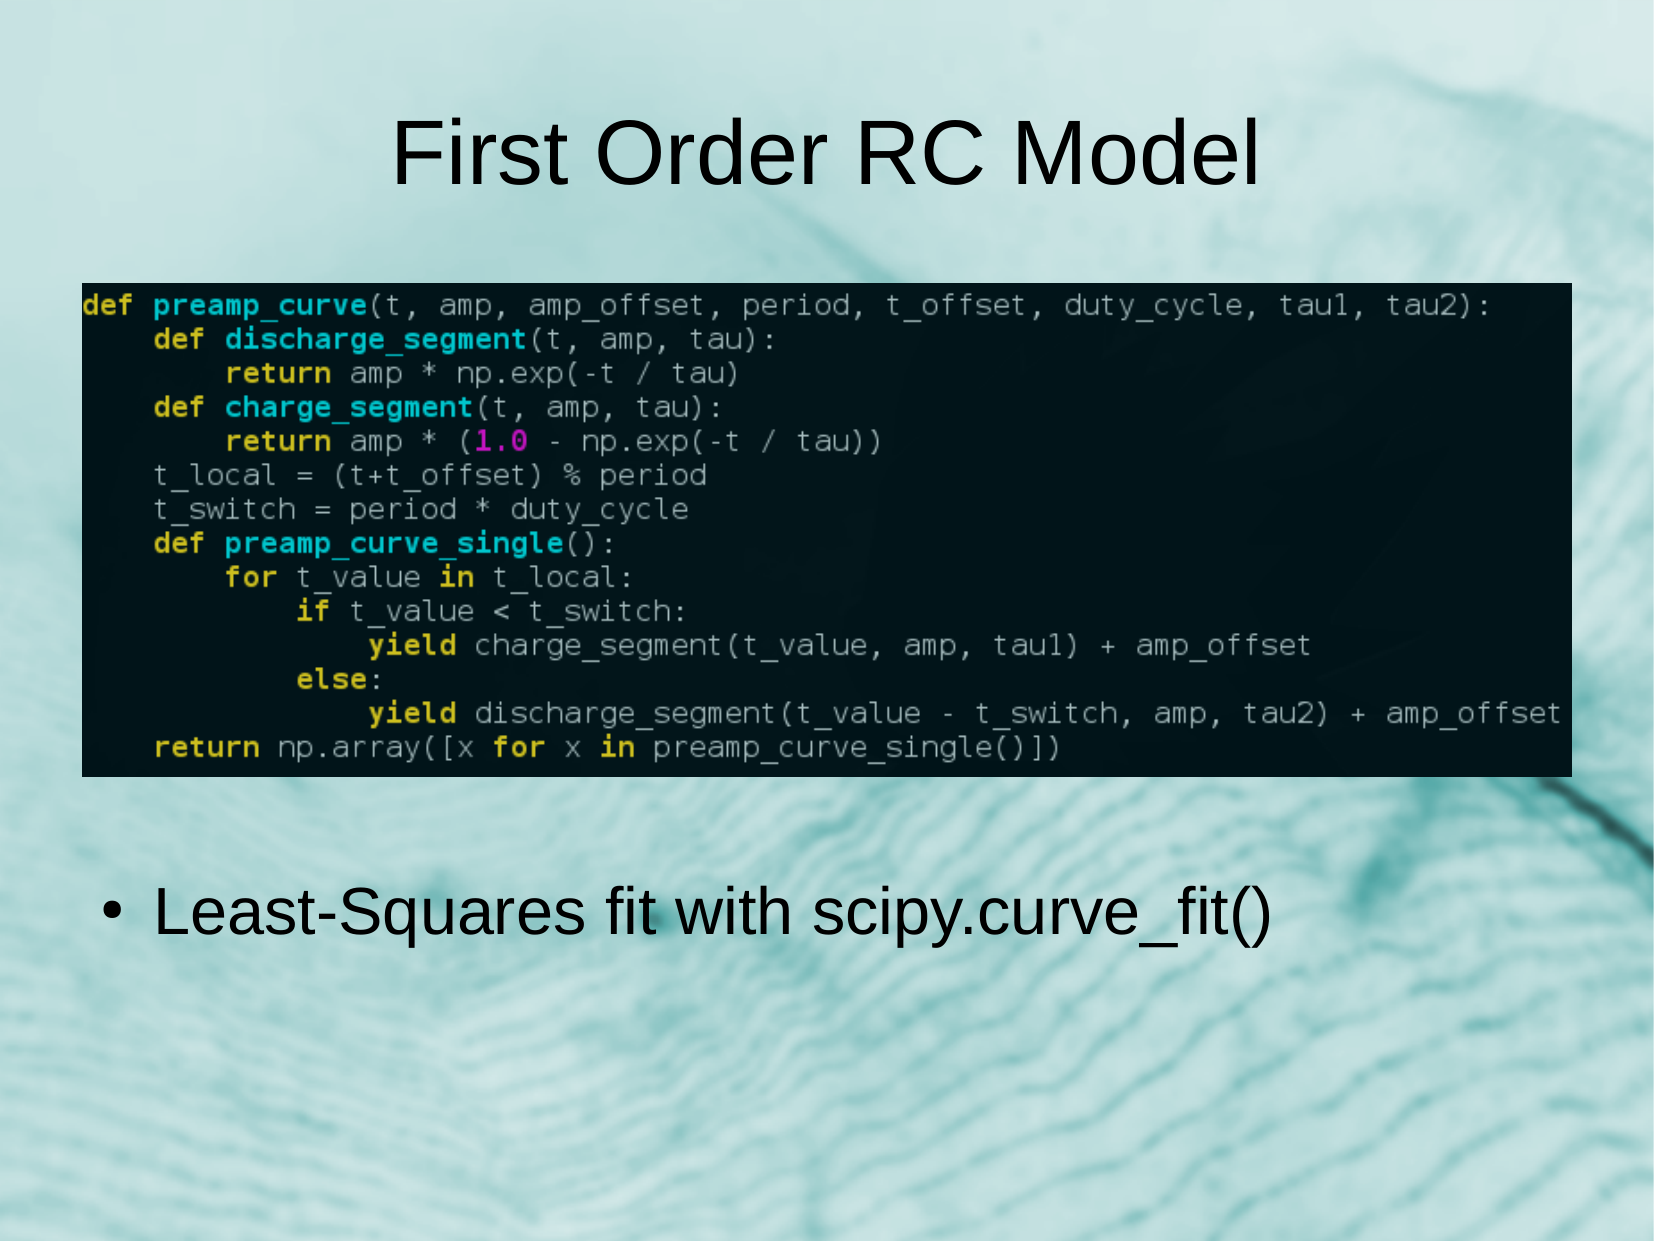

# First Order RC Model
Least-Squares fit with scipy.curve_fit()